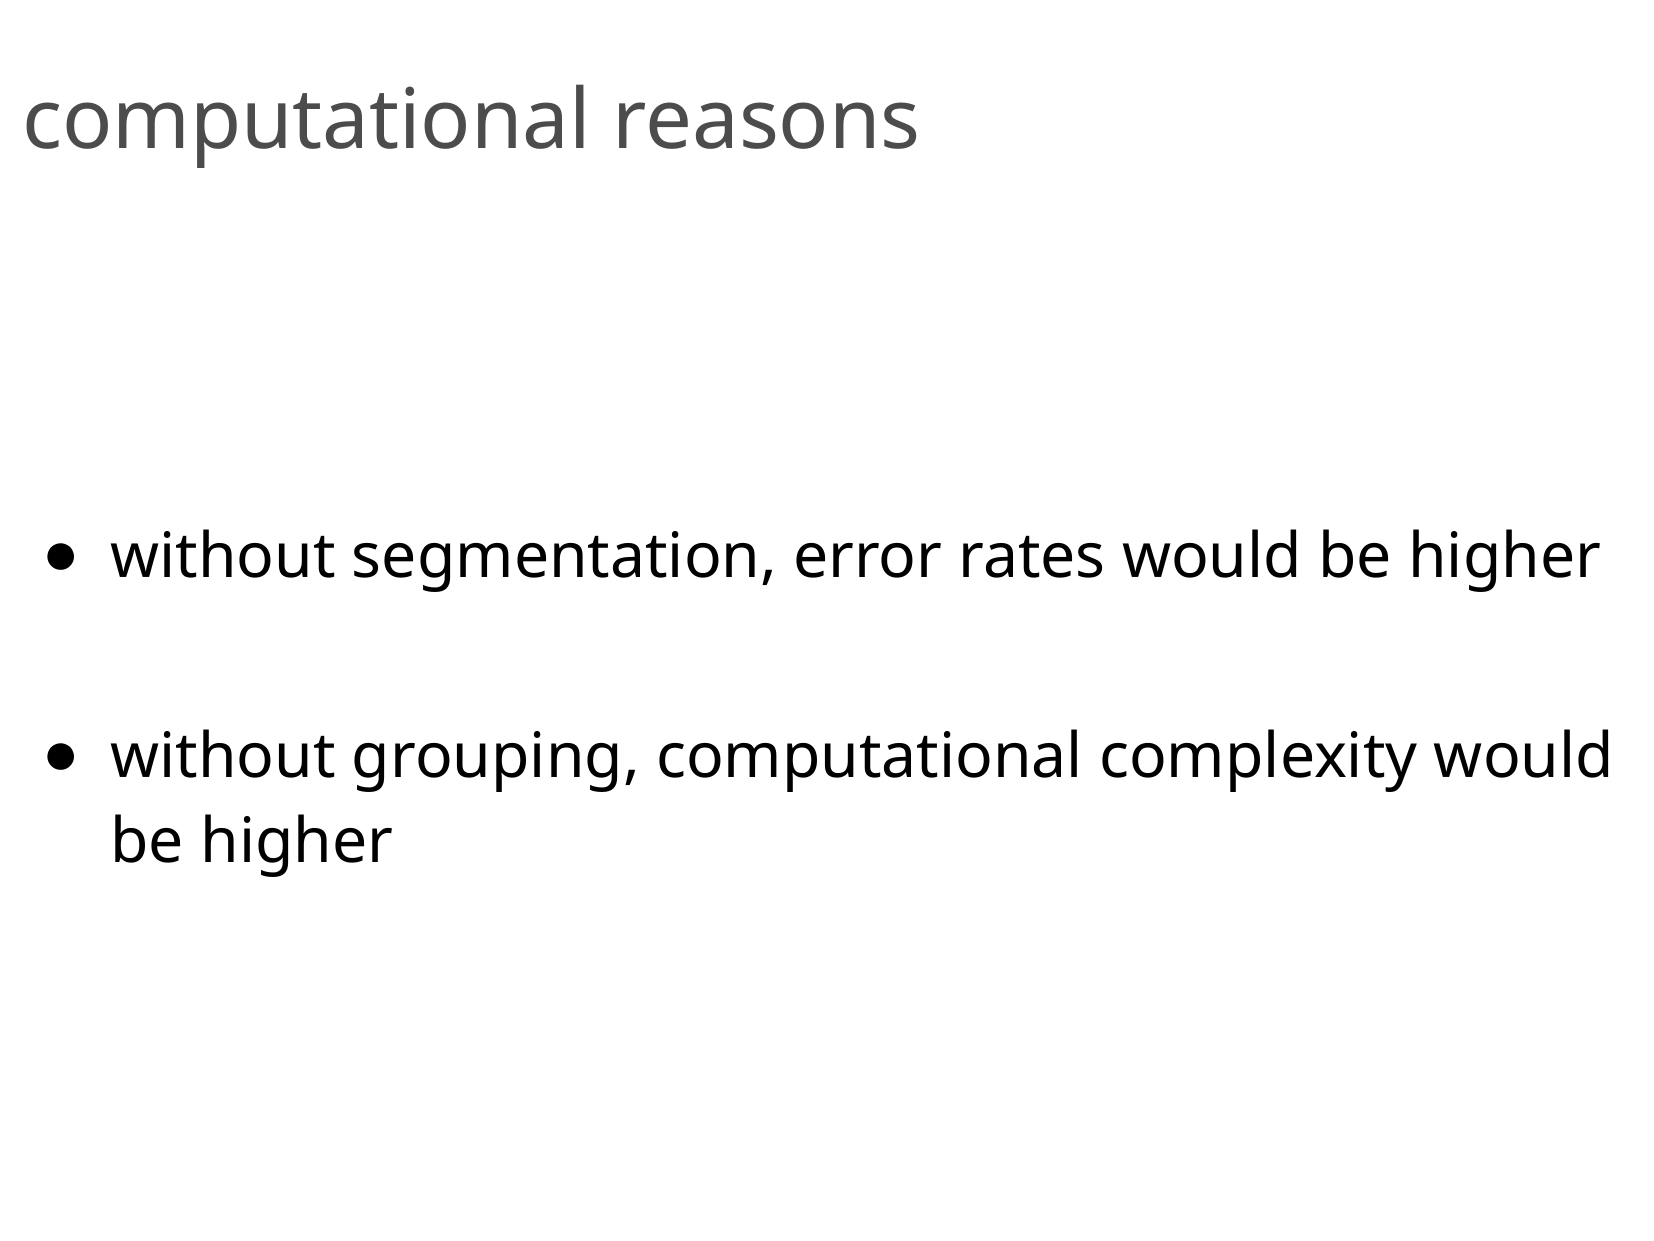

# computational reasons
without segmentation, error rates would be higher
without grouping, computational complexity would be higher